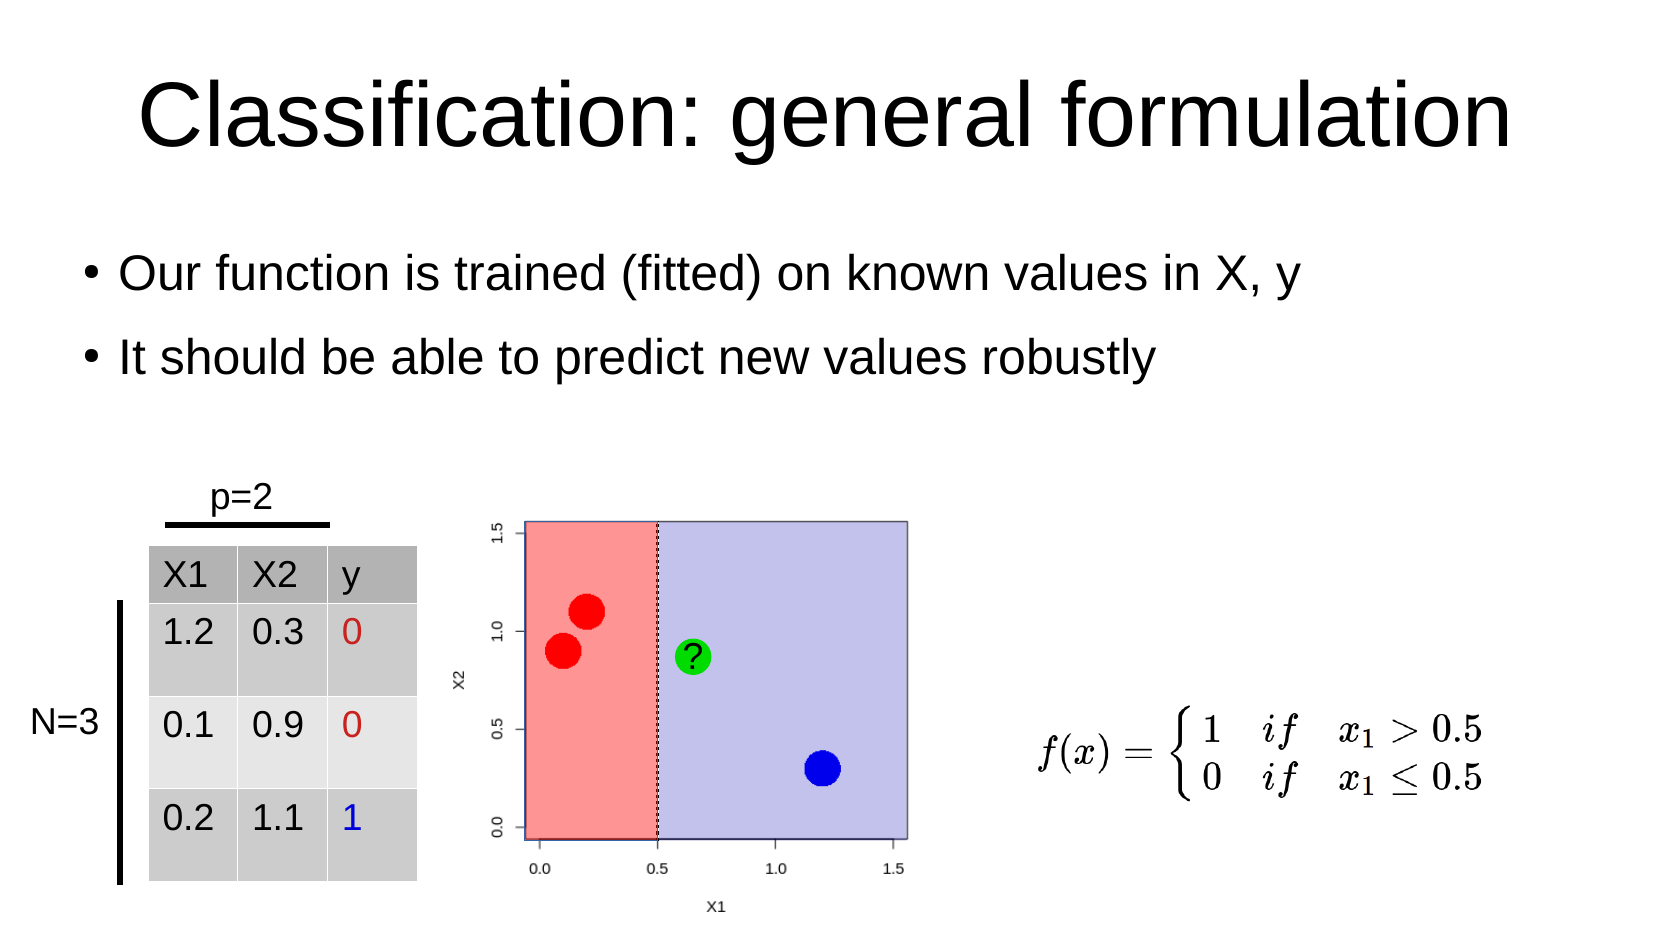

# Classification: general formulation
Our function is trained (fitted) on known values in X, y
It should be able to predict new values robustly
p=2
| X1 | X2 | y |
| --- | --- | --- |
| 1.2 | 0.3 | 0 |
| 0.1 | 0.9 | 0 |
| 0.2 | 1.1 | 1 |
?
N=3